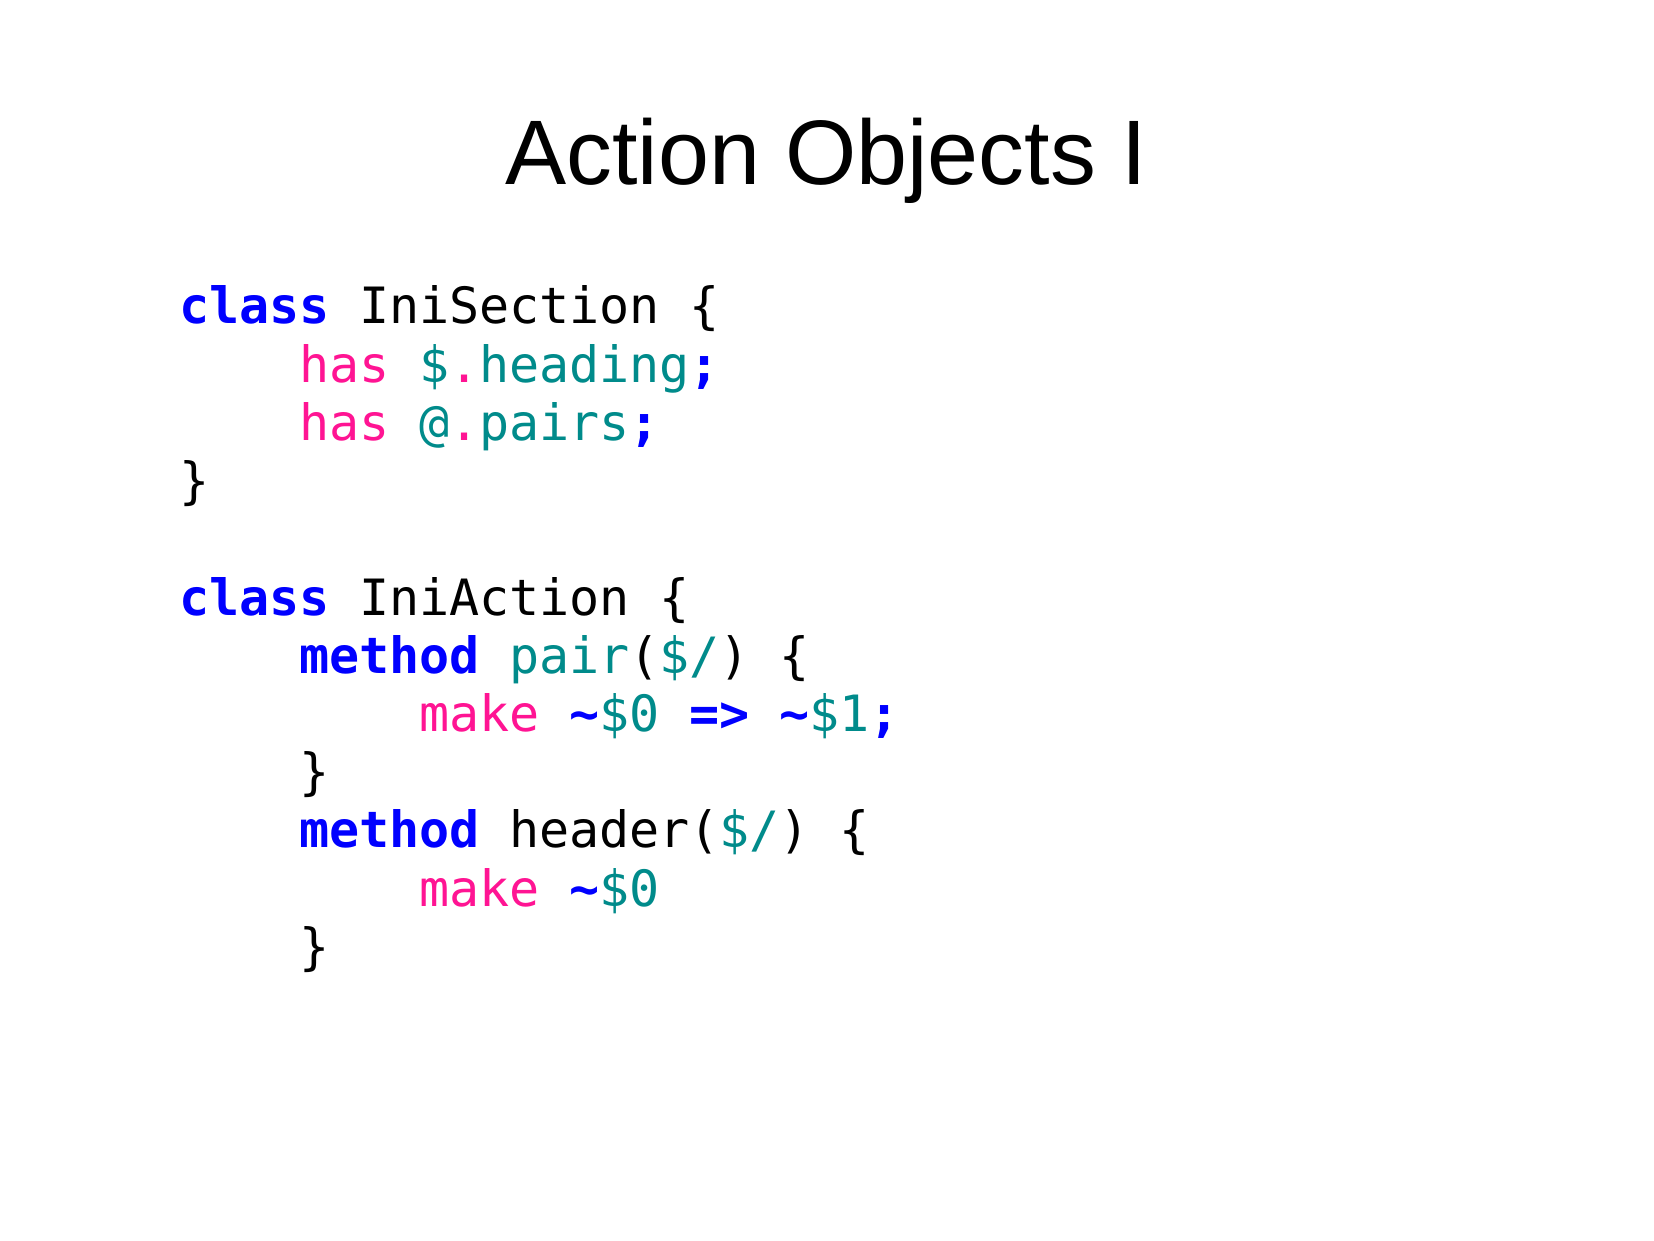

# Action Objects I
class IniSection {
 has $.heading;
 has @.pairs;
}
class IniAction {
 method pair($/) {
 make ~$0 => ~$1;
 }
 method header($/) {
 make ~$0
 }